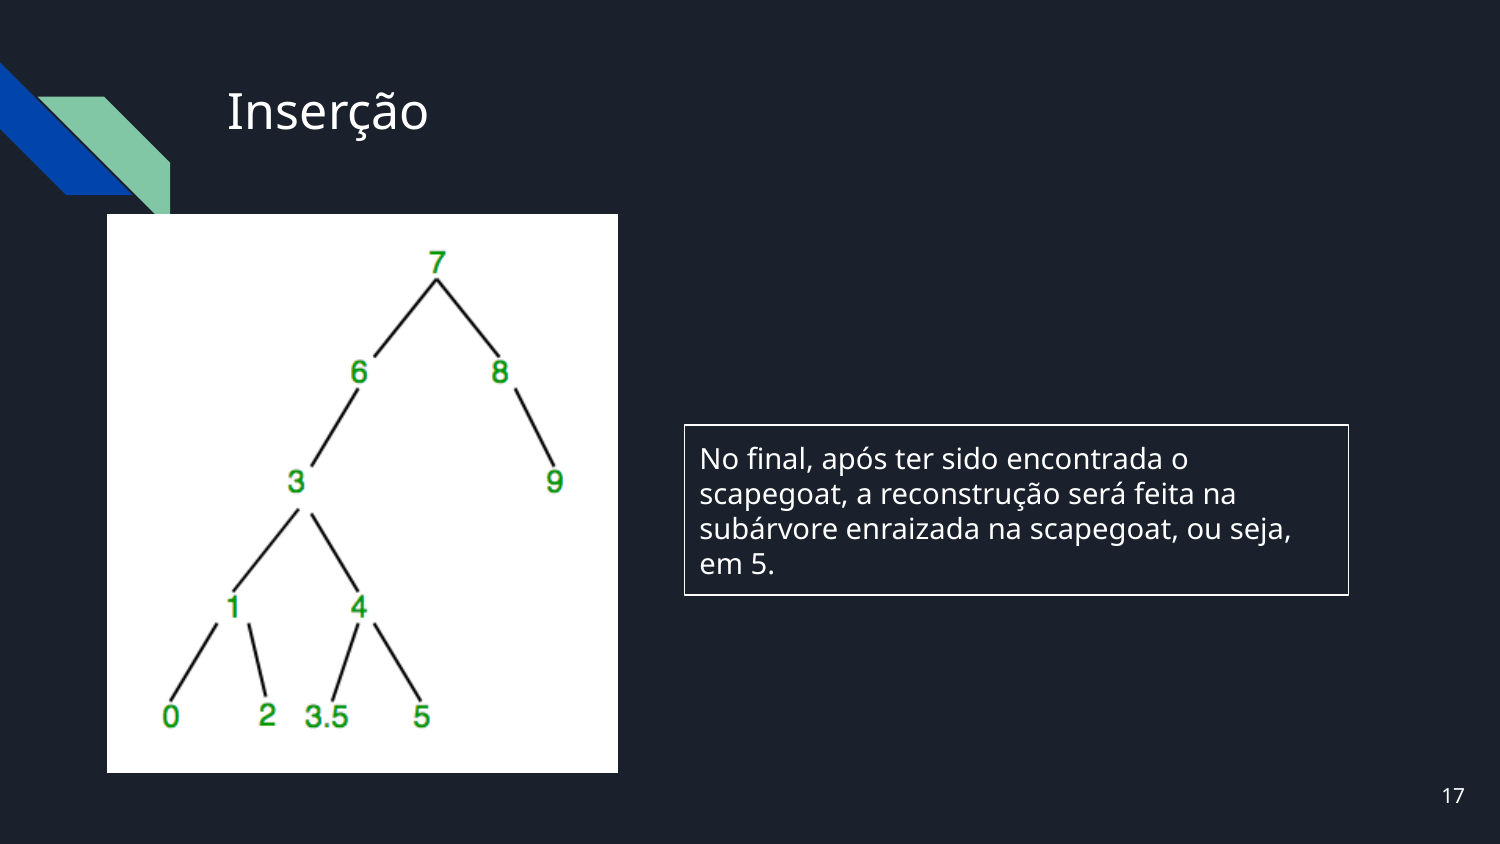

# Inserção
No final, após ter sido encontrada o scapegoat, a reconstrução será feita na subárvore enraizada na scapegoat, ou seja, em 5.